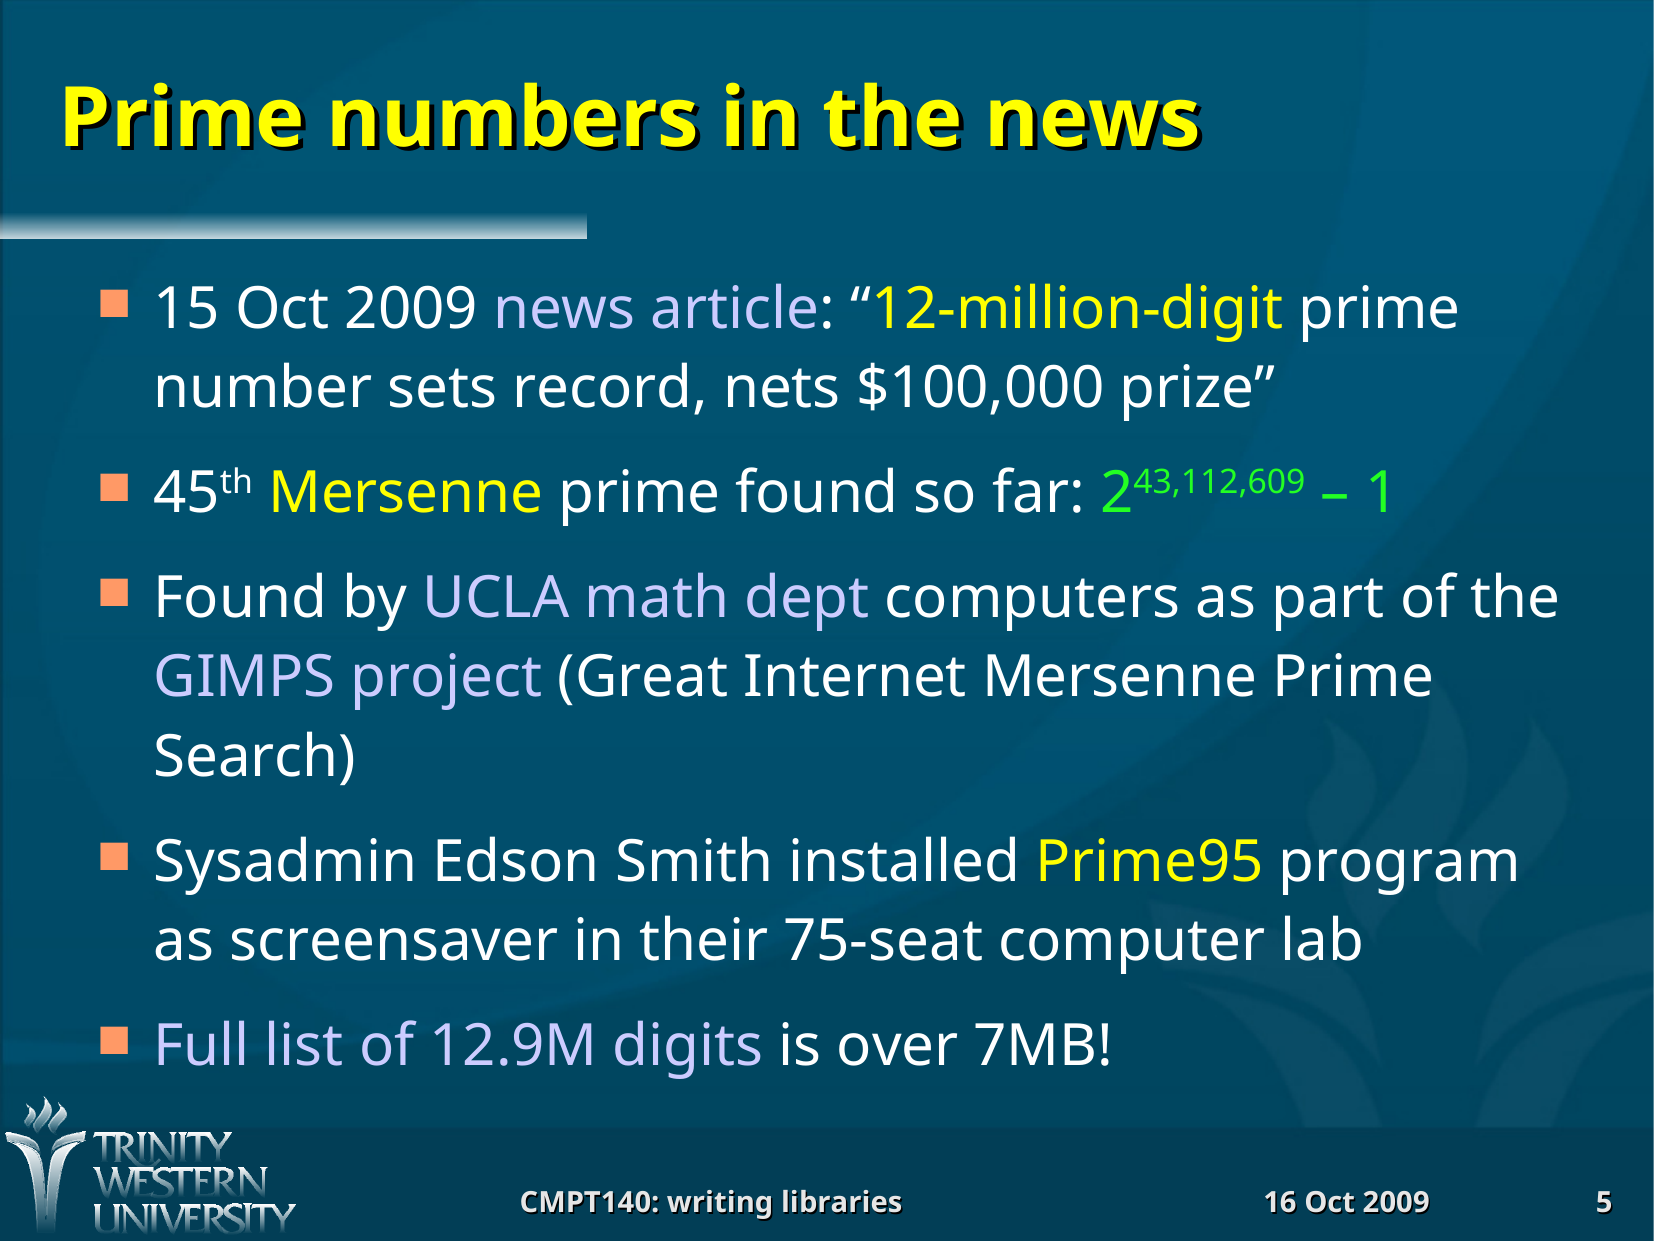

# Prime numbers in the news
15 Oct 2009 news article: “12-million-digit prime number sets record, nets $100,000 prize”
45th Mersenne prime found so far: 243,112,609 – 1
Found by UCLA math dept computers as part of the GIMPS project (Great Internet Mersenne Prime Search)
Sysadmin Edson Smith installed Prime95 program as screensaver in their 75-seat computer lab
Full list of 12.9M digits is over 7MB!
CMPT140: writing libraries
16 Oct 2009
5